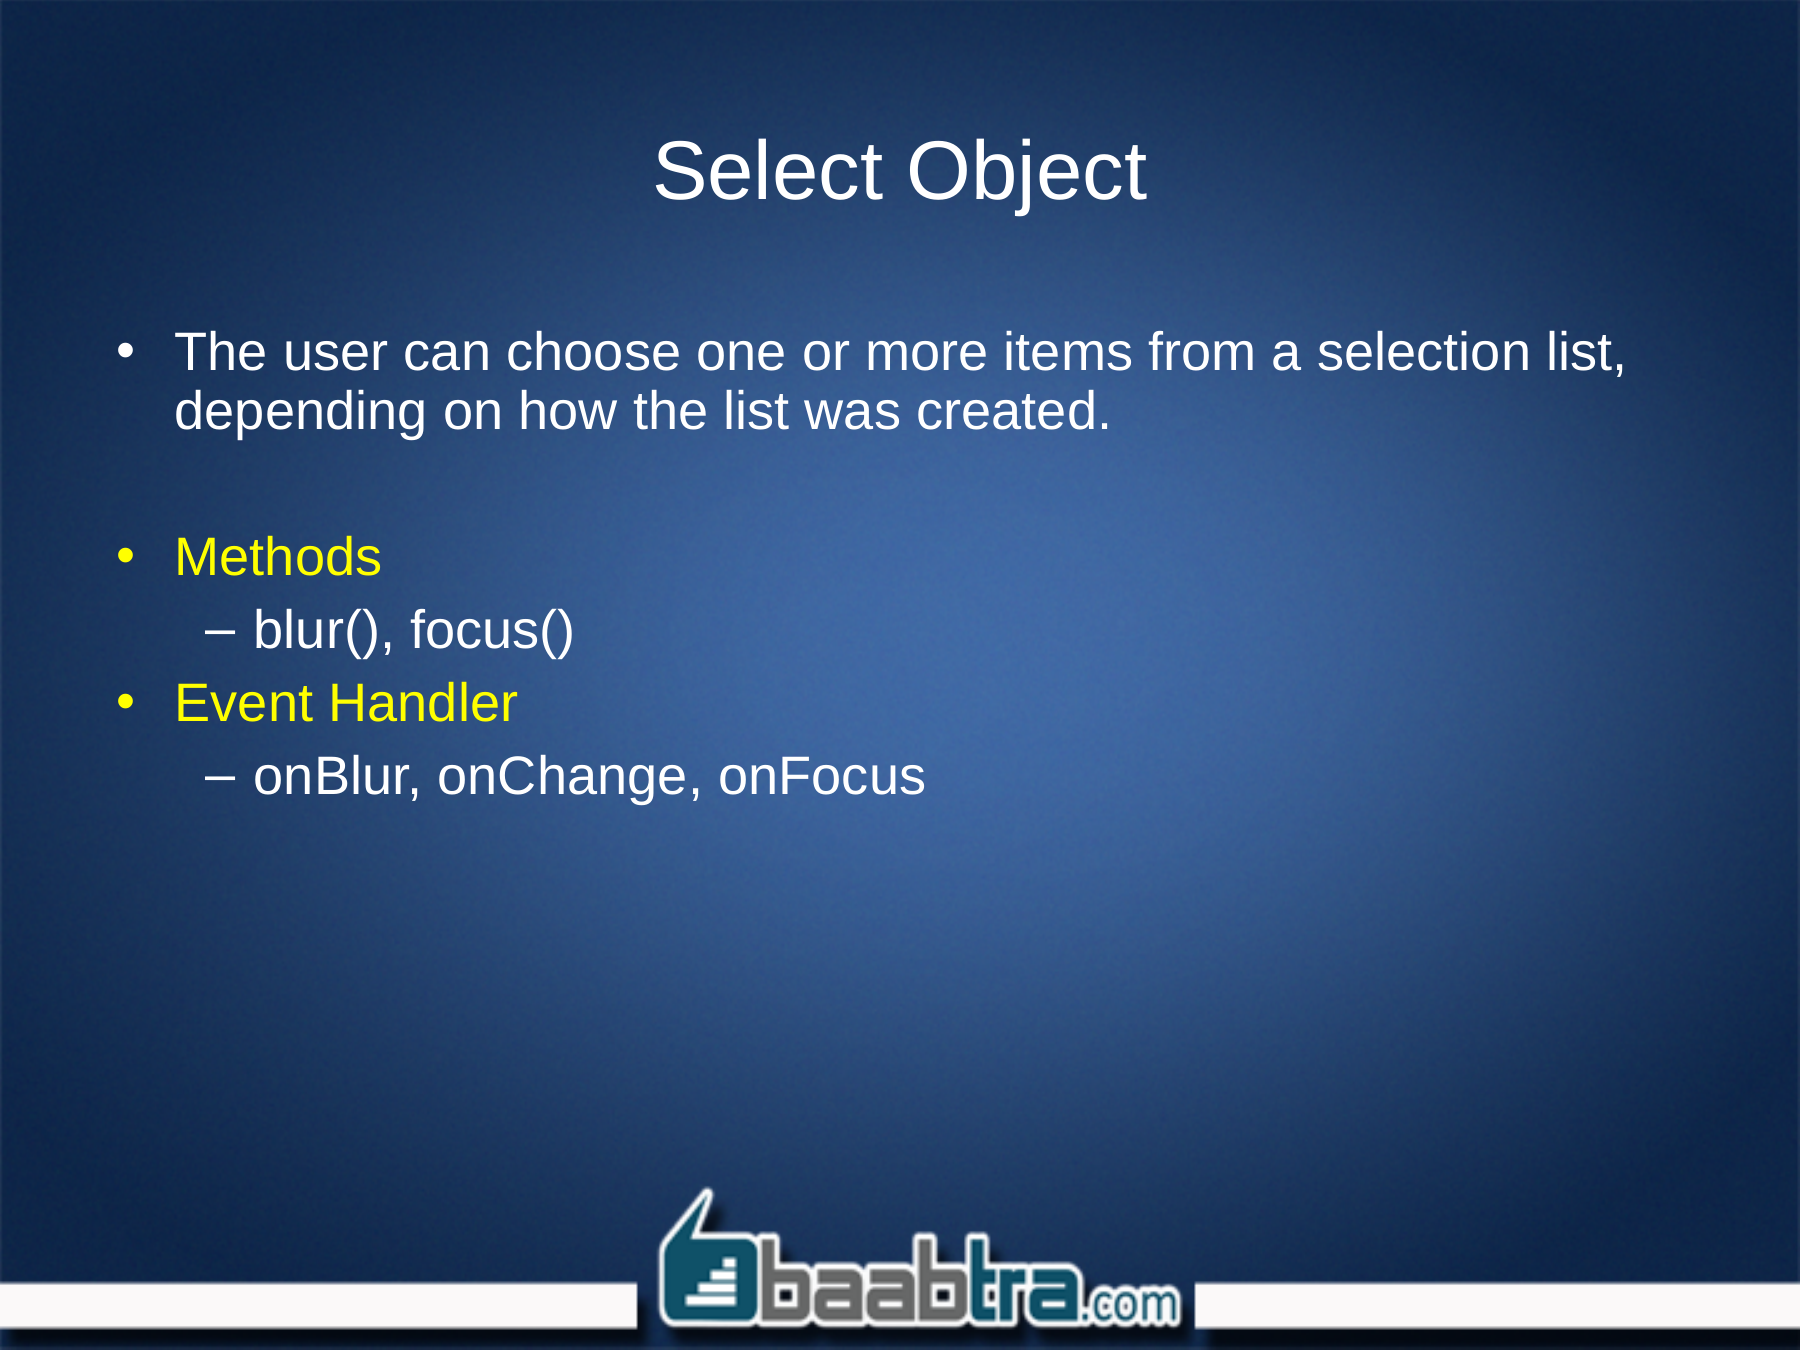

# Select Object
The user can choose one or more items from a selection list, depending on how the list was created.
Methods
blur(), focus()
Event Handler
onBlur, onChange, onFocus